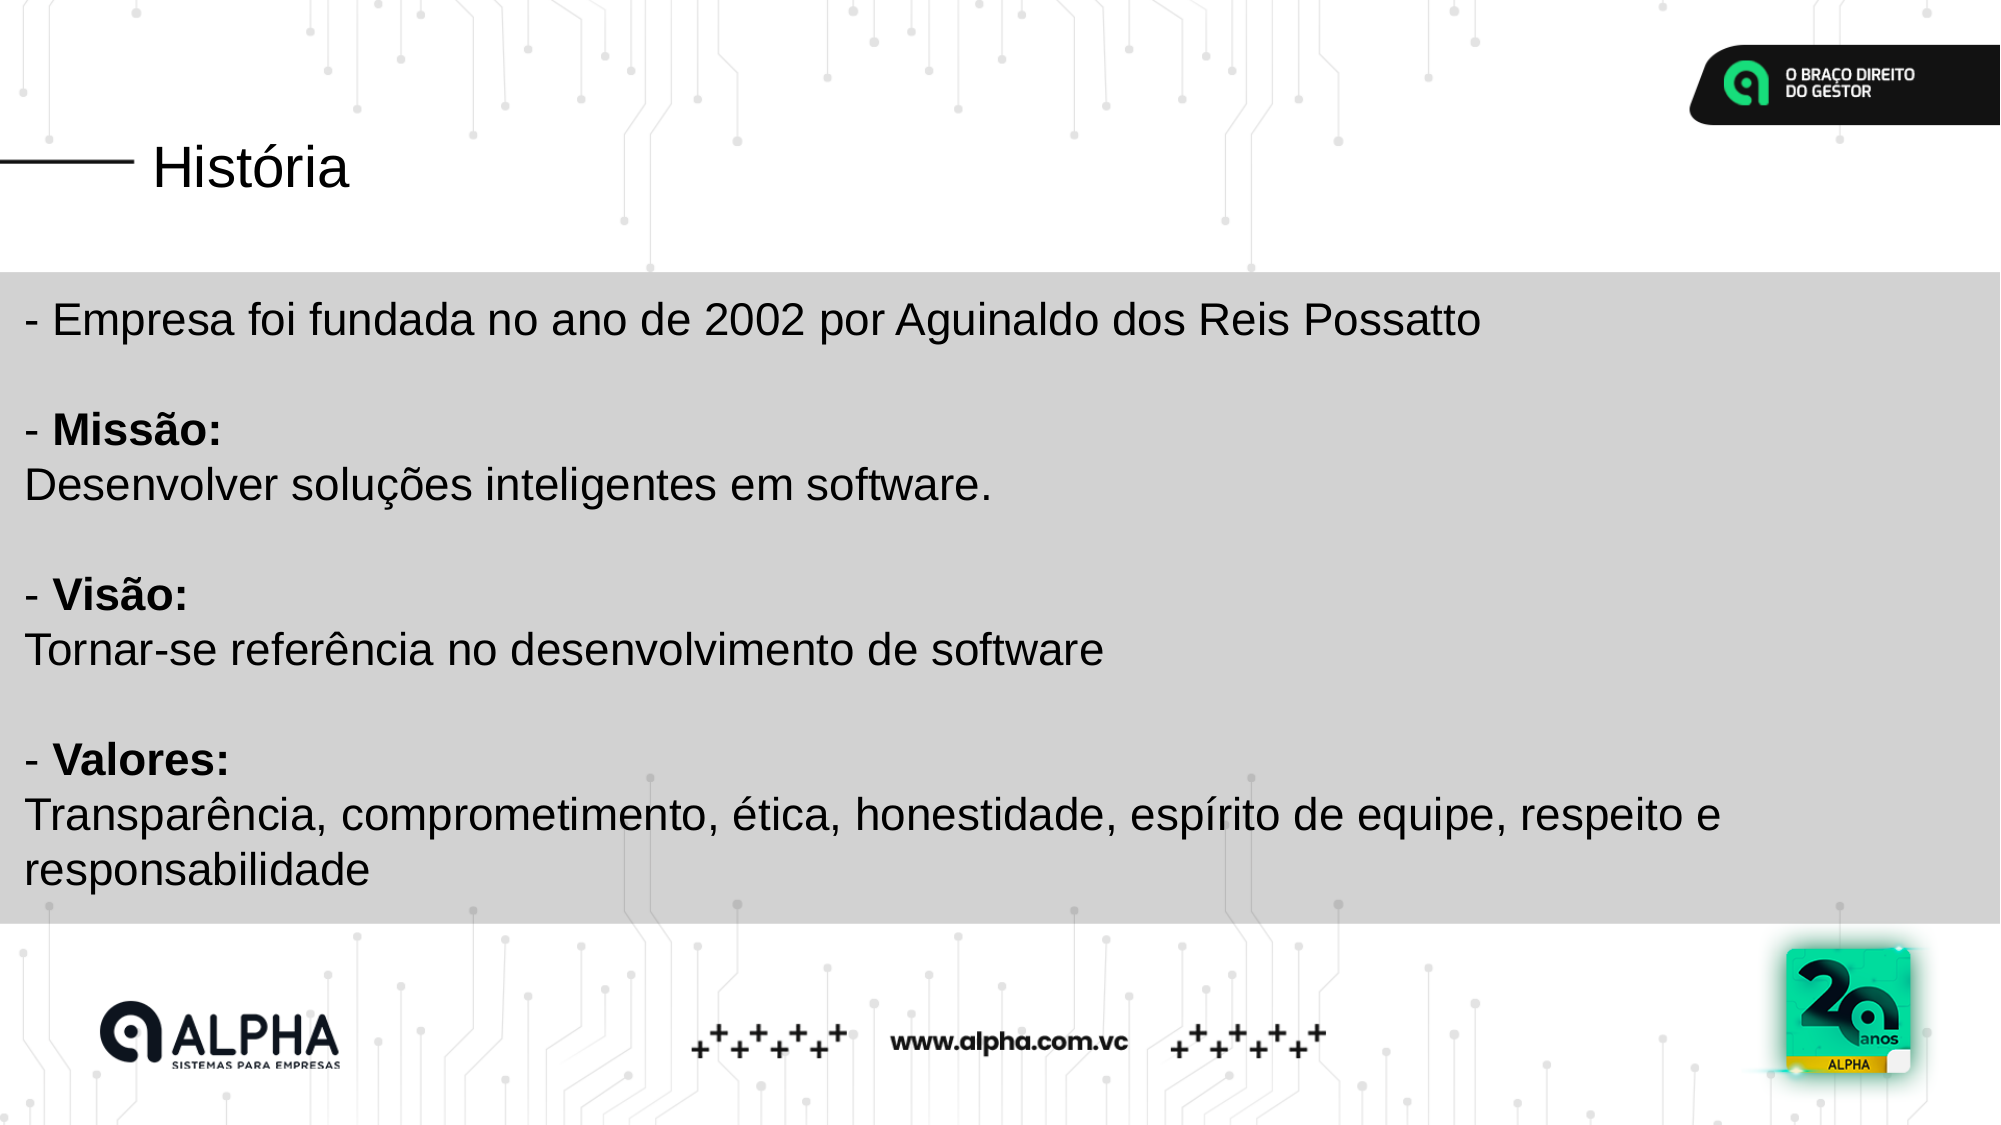

História
- Empresa foi fundada no ano de 2002 por Aguinaldo dos Reis Possatto
- Missão:
Desenvolver soluções inteligentes em software.
- Visão:
Tornar-se referência no desenvolvimento de software
- Valores:
Transparência, comprometimento, ética, honestidade, espírito de equipe, respeito e responsabilidade